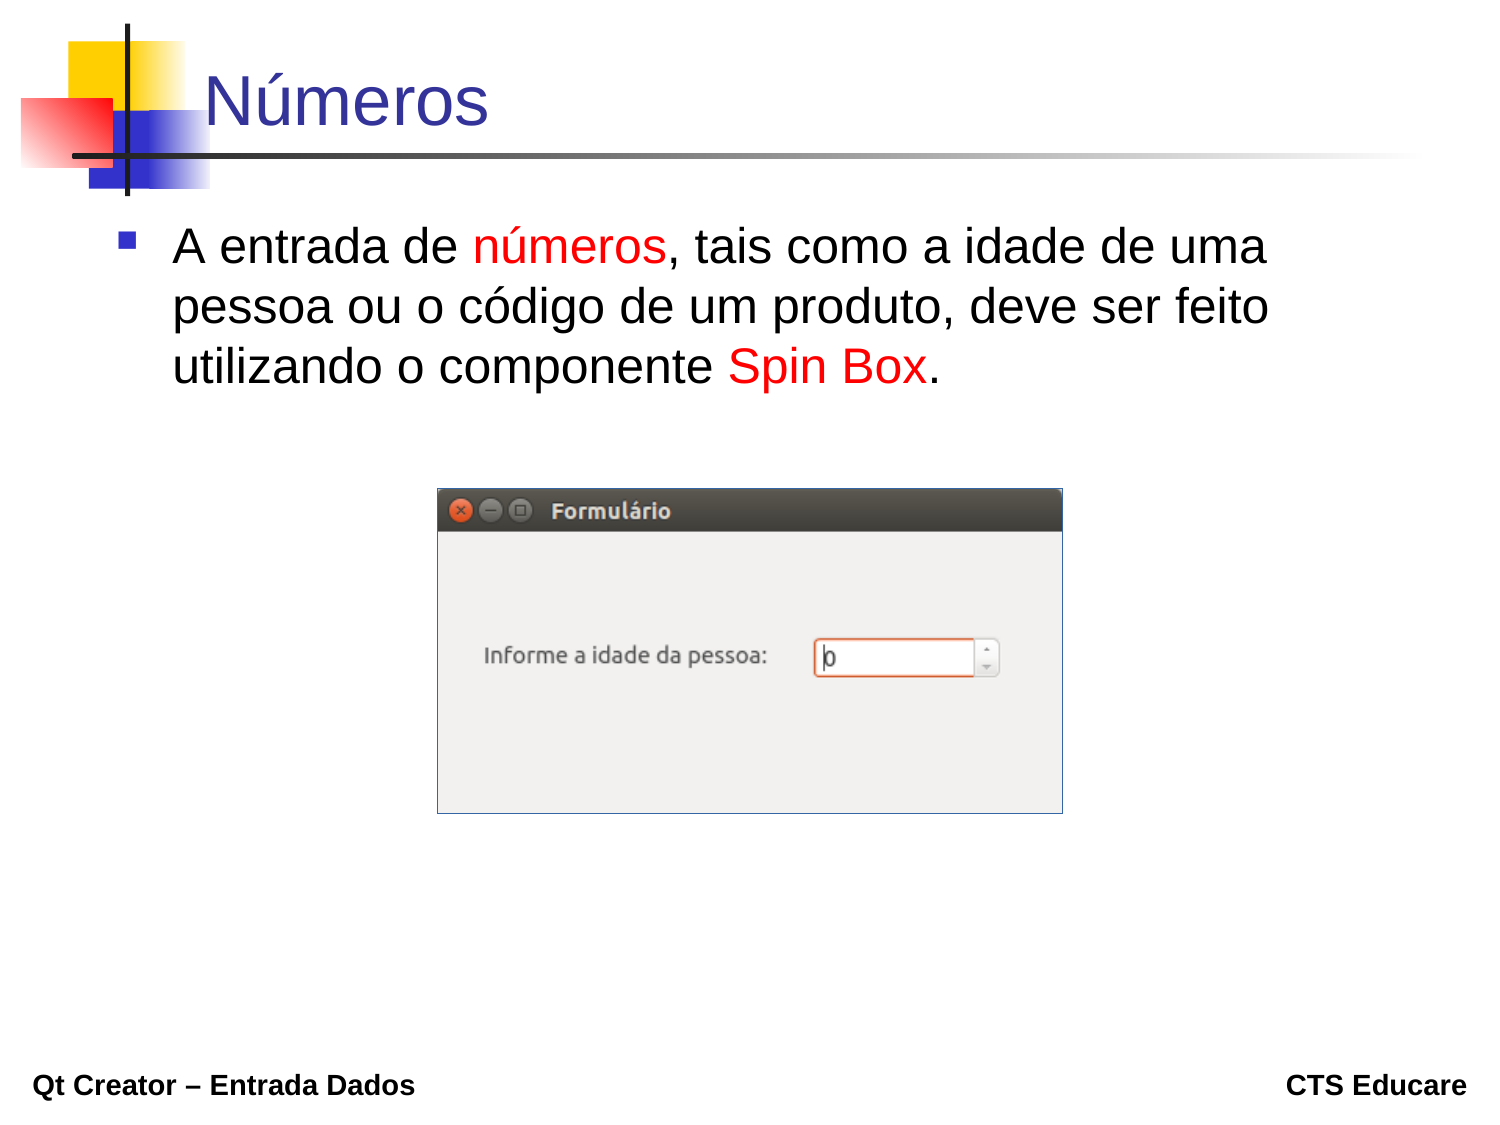

# Números
A entrada de números, tais como a idade de uma pessoa ou o código de um produto, deve ser feito utilizando o componente Spin Box.